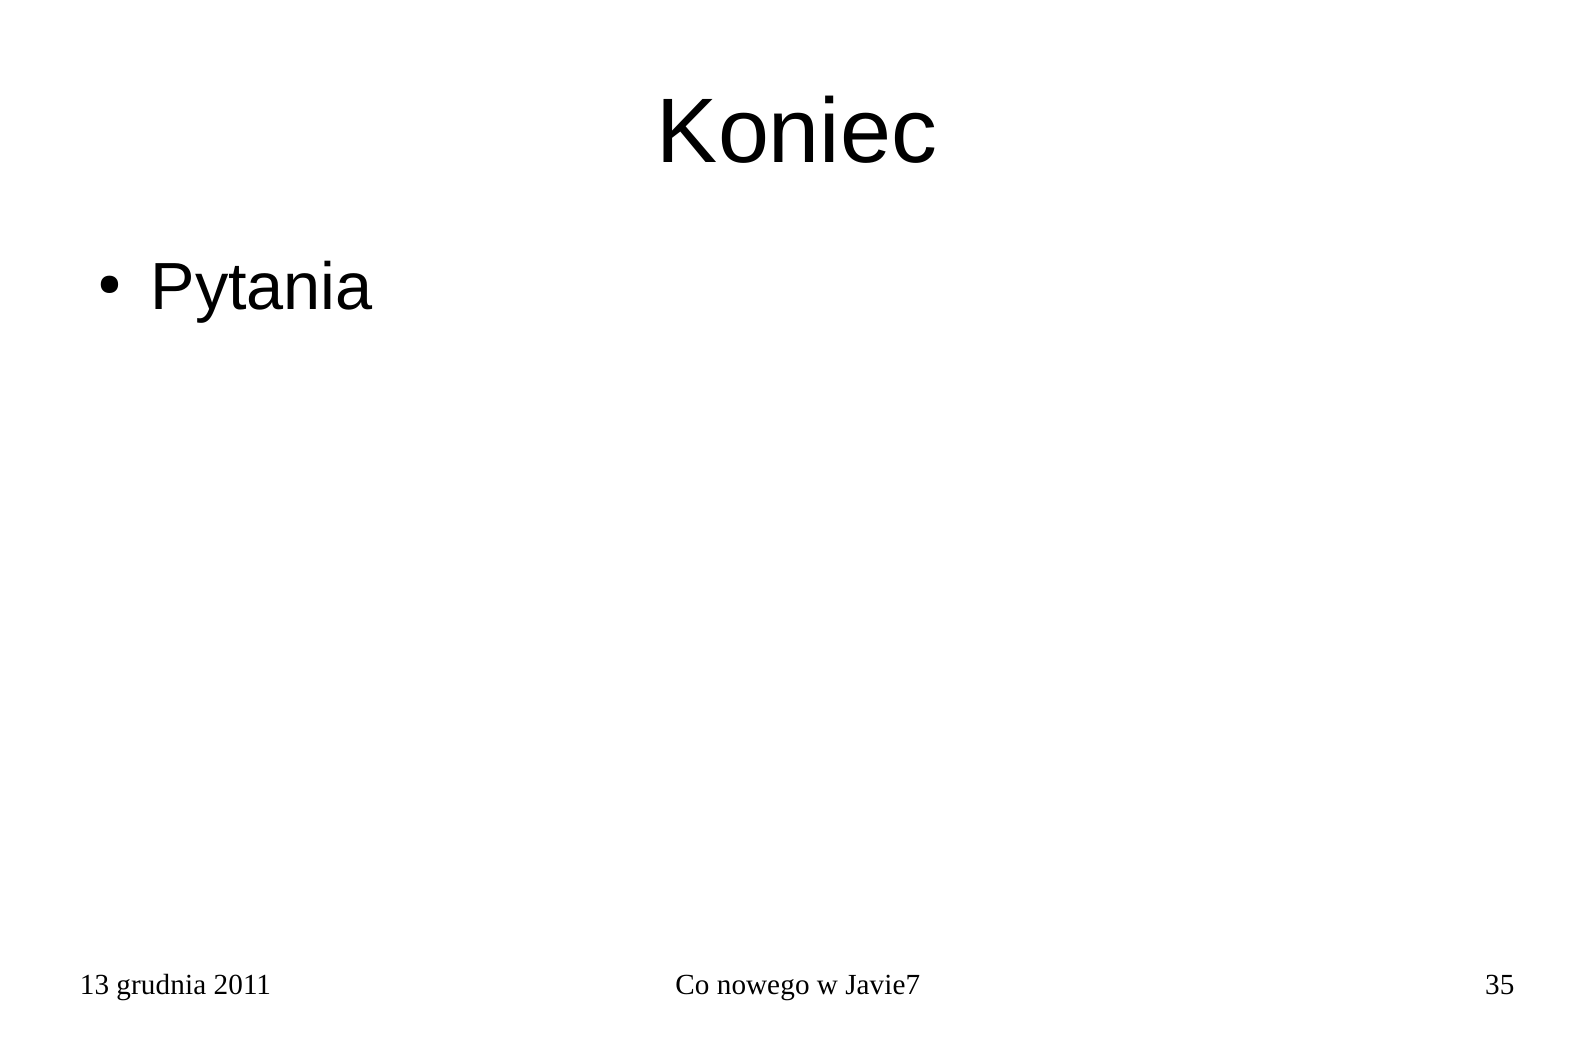

# Koniec
Pytania
13 grudnia 2011
Co nowego w Javie7
35